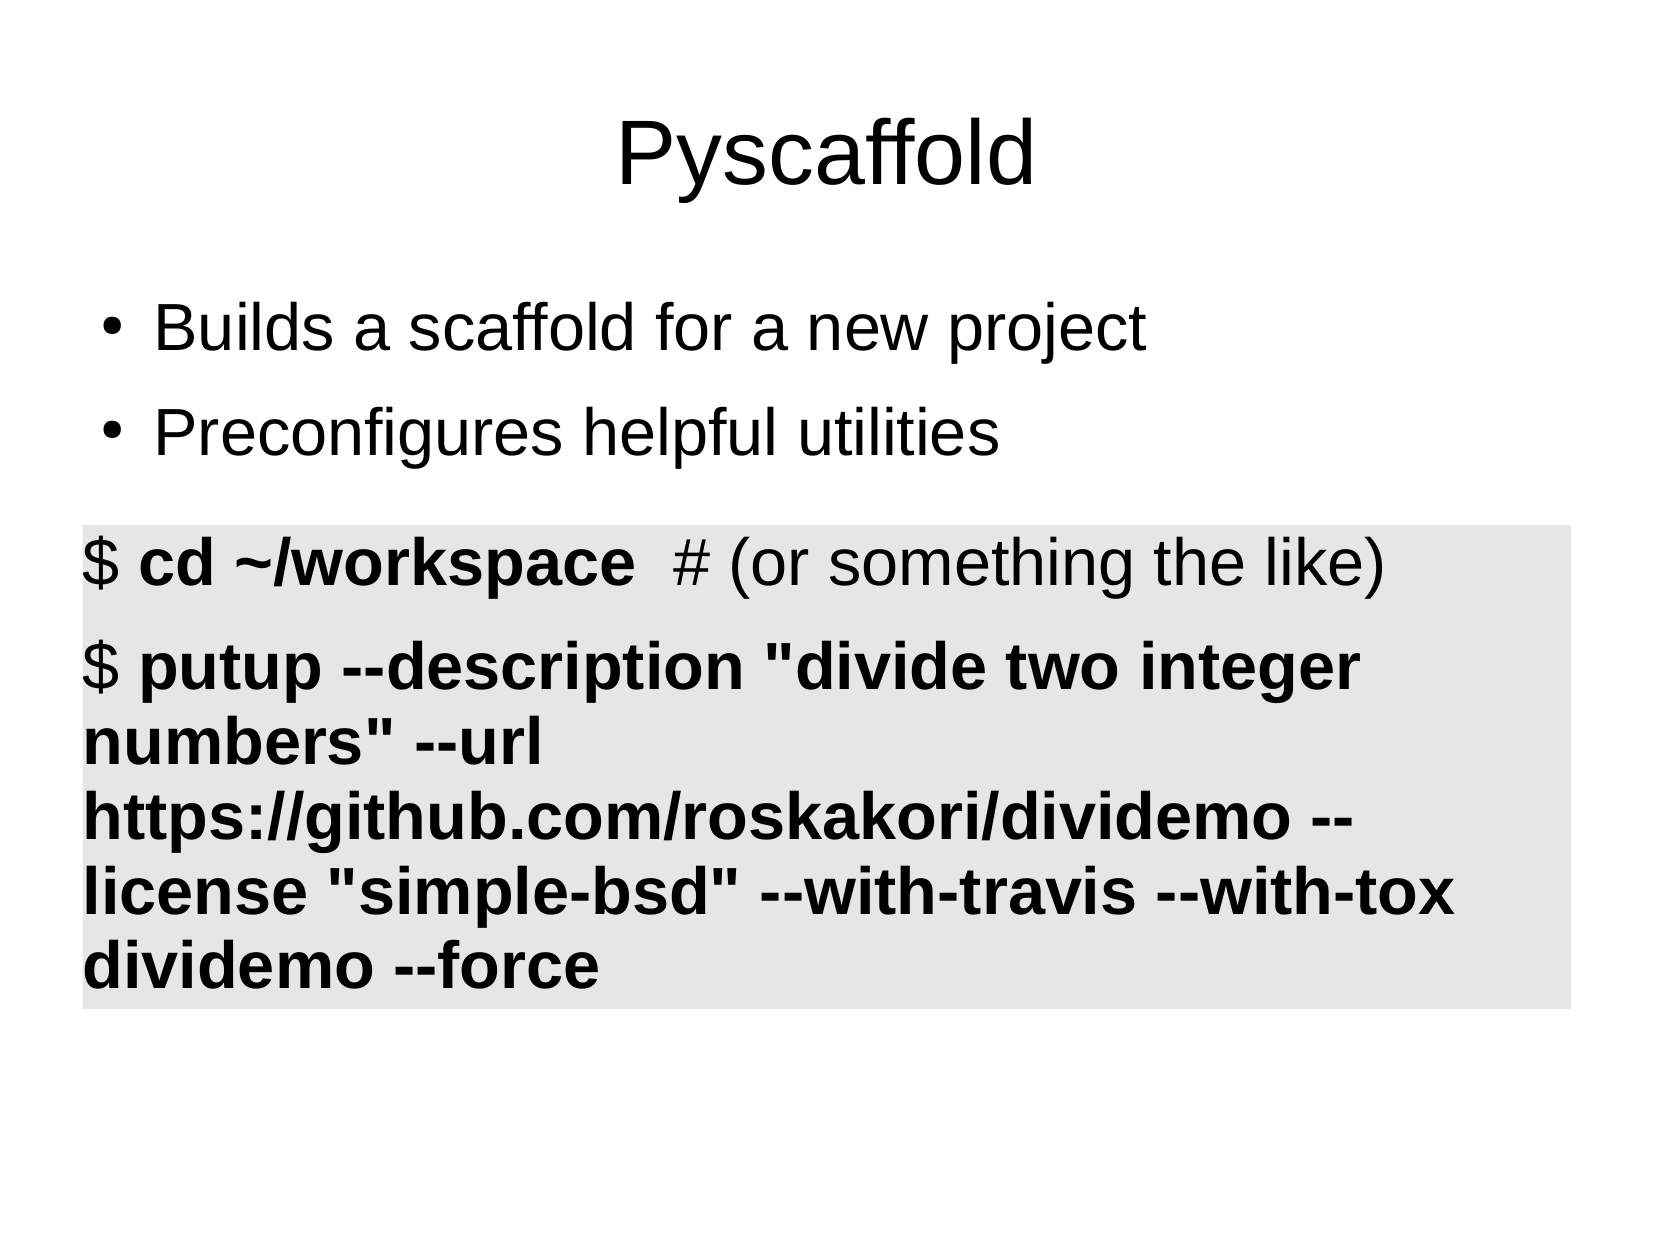

# Pyscaffold
Builds a scaffold for a new project
Preconfigures helpful utilities
$ cd ~/workspace # (or something the like)
$ putup --description "divide two integer numbers" --url https://github.com/roskakori/dividemo --license "simple-bsd" --with-travis --with-tox dividemo --force